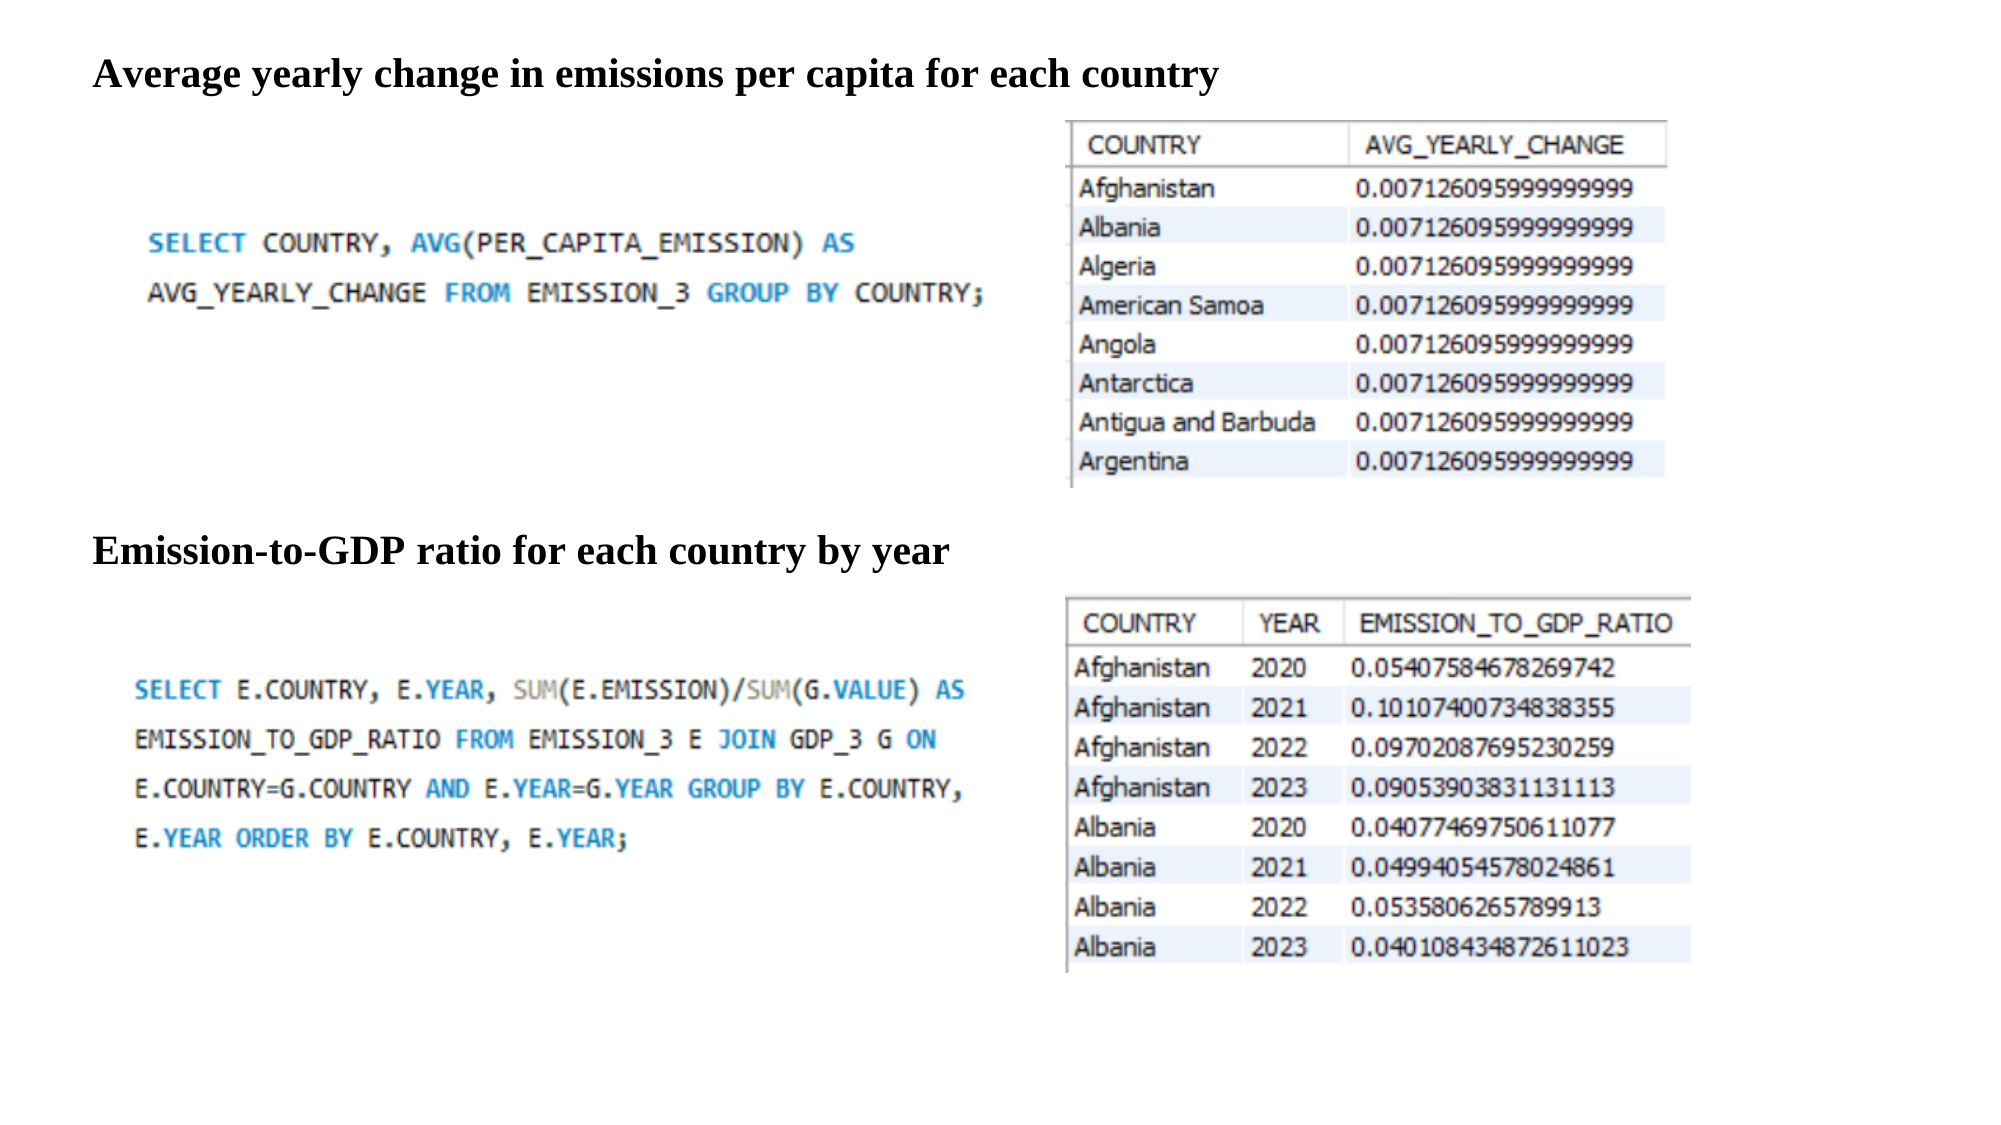

Average yearly change in emissions per capita for each country
Emission-to-GDP ratio for each country by year